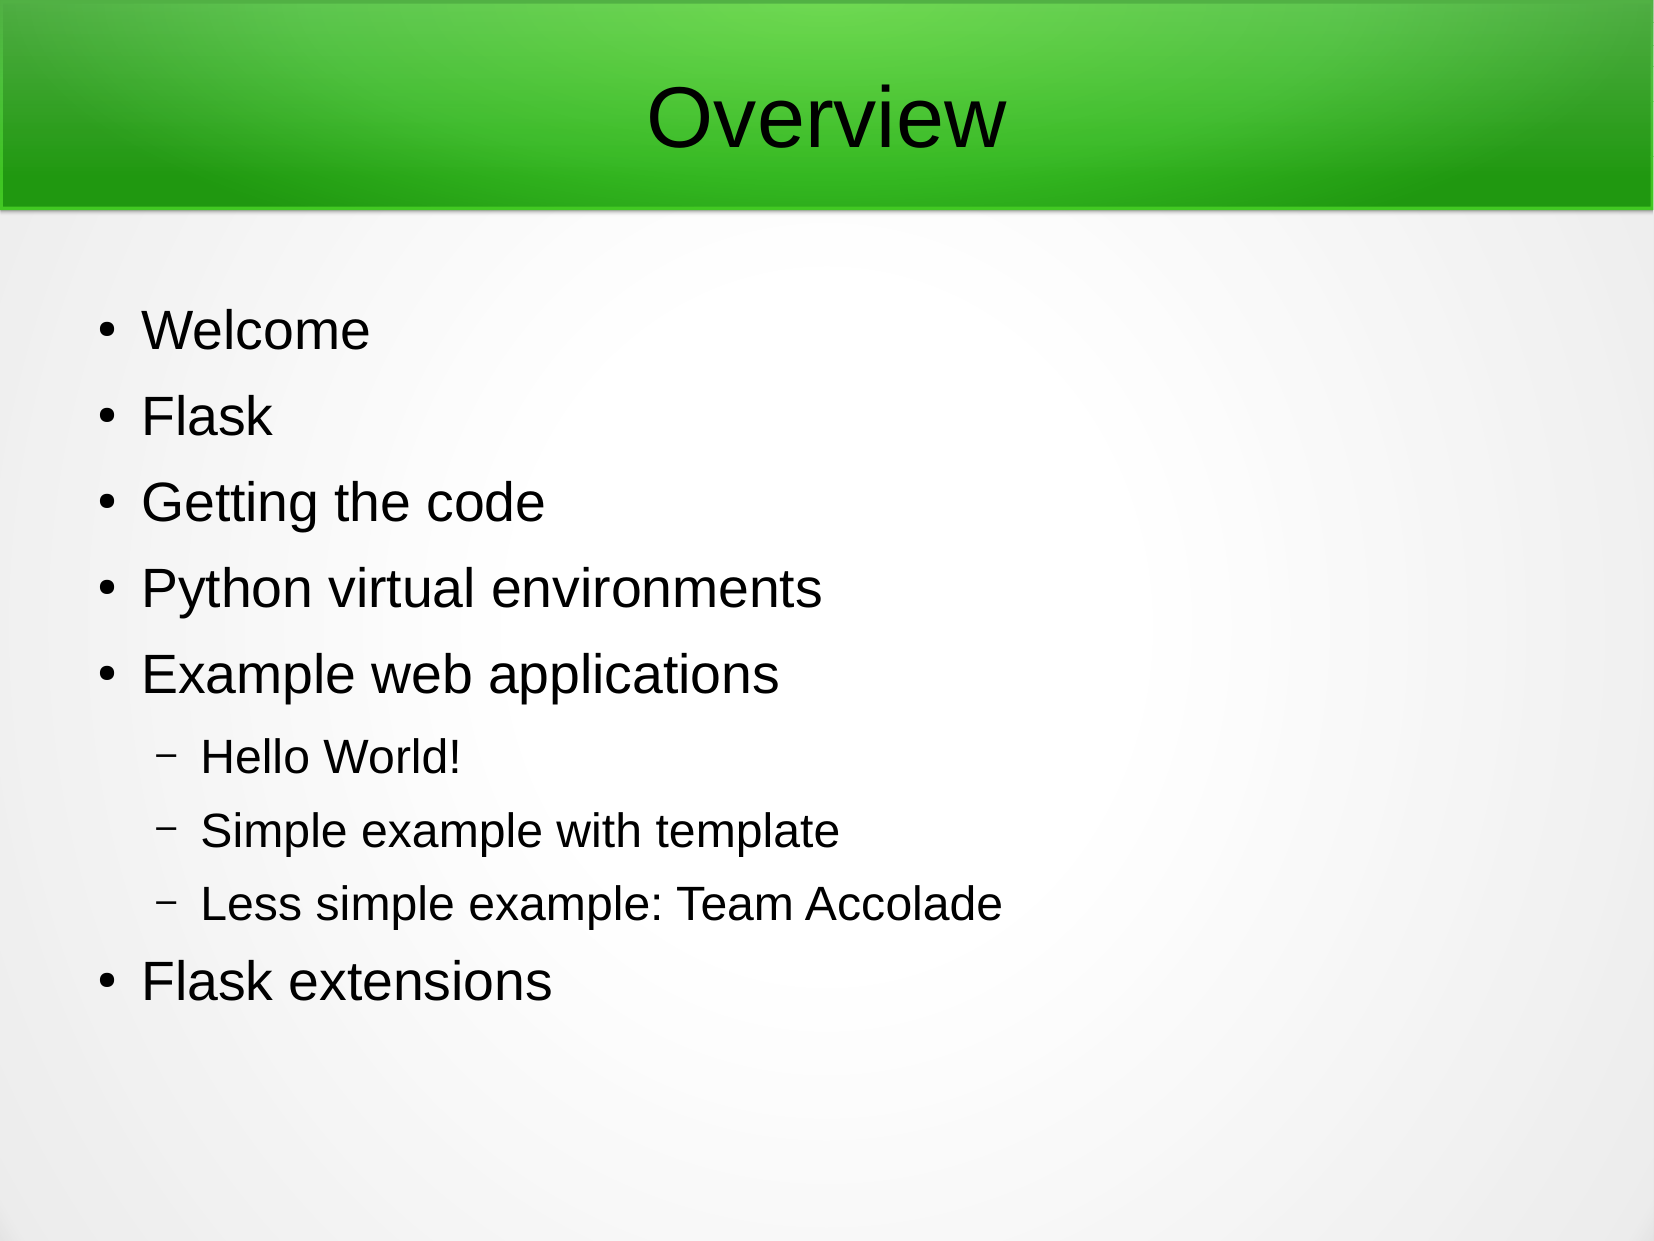

# Overview
Welcome
Flask
Getting the code
Python virtual environments
Example web applications
Hello World!
Simple example with template
Less simple example: Team Accolade
Flask extensions